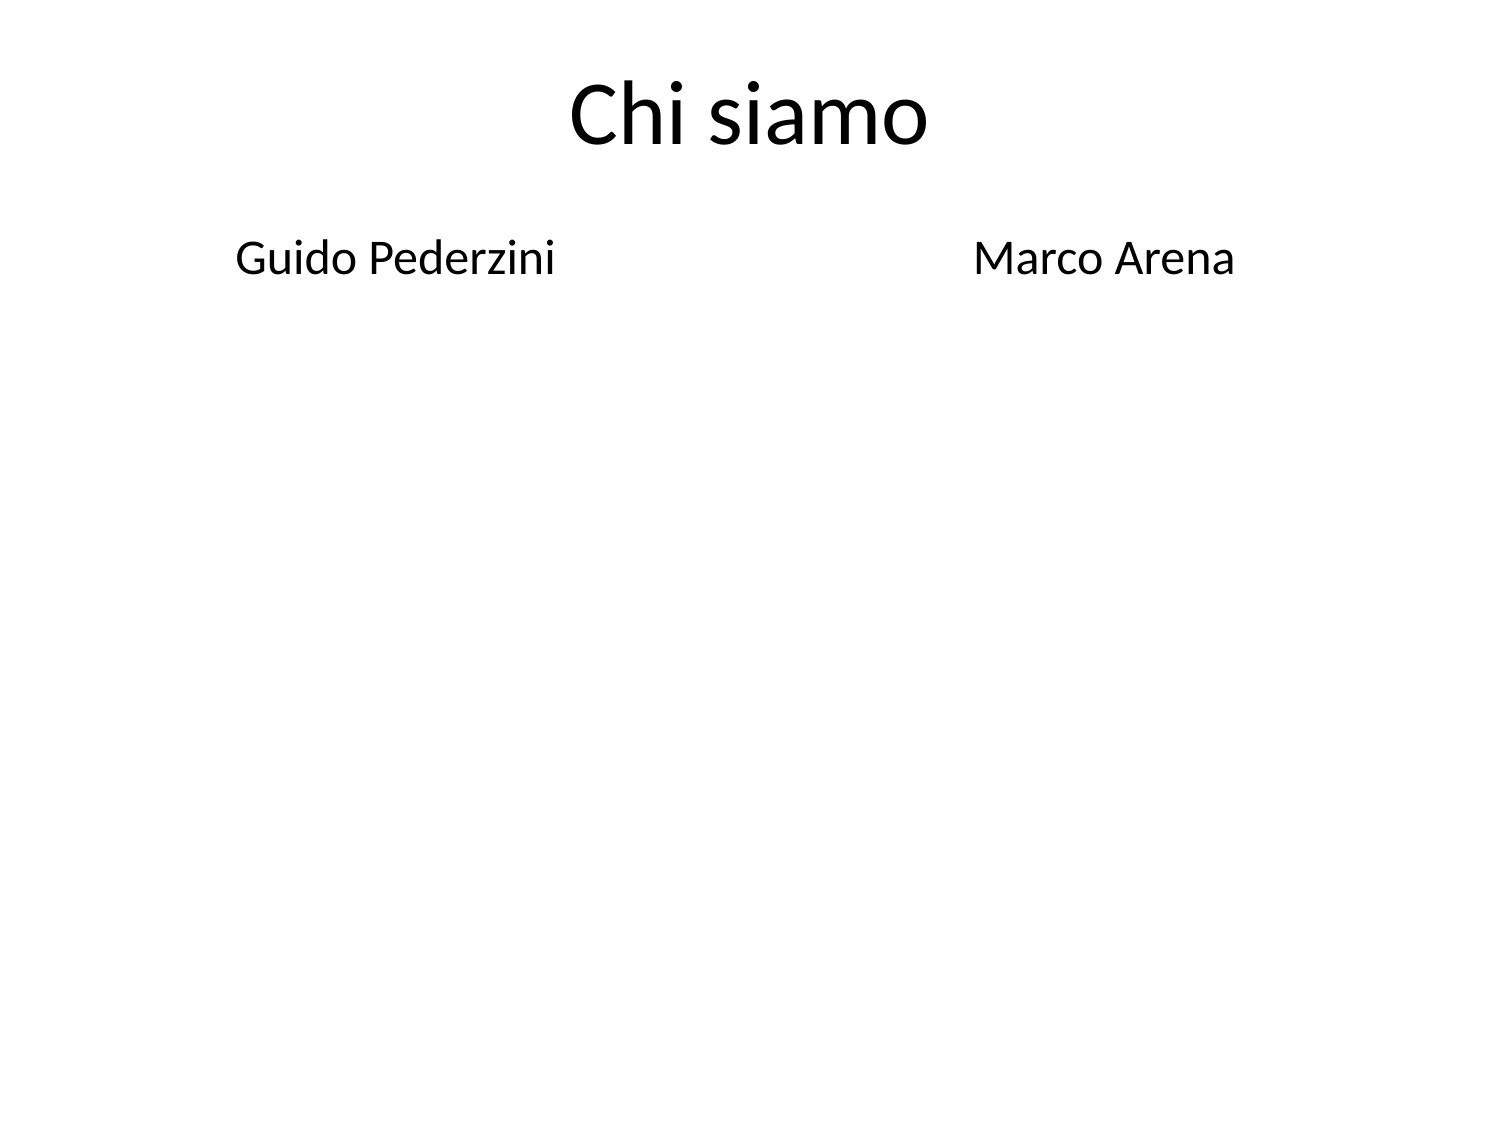

# Chi siamo
| Guido Pederzini | Marco Arena |
| --- | --- |
| | |